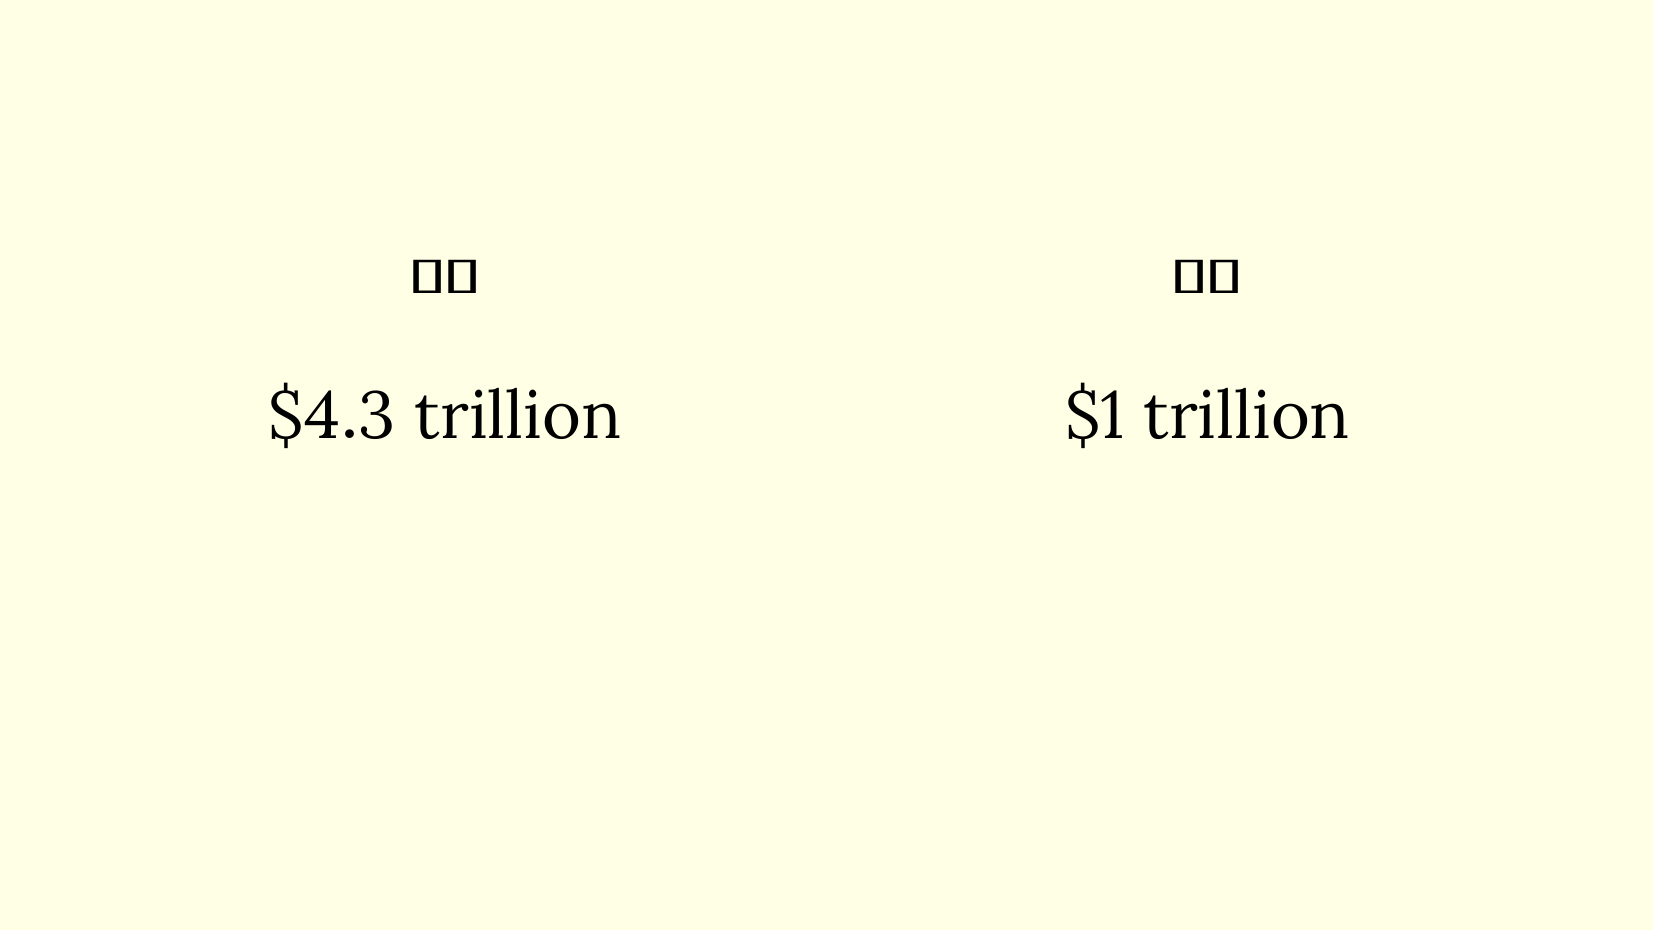

# 🇯🇵
$4.3 trillion
🇮🇷
$1 trillion